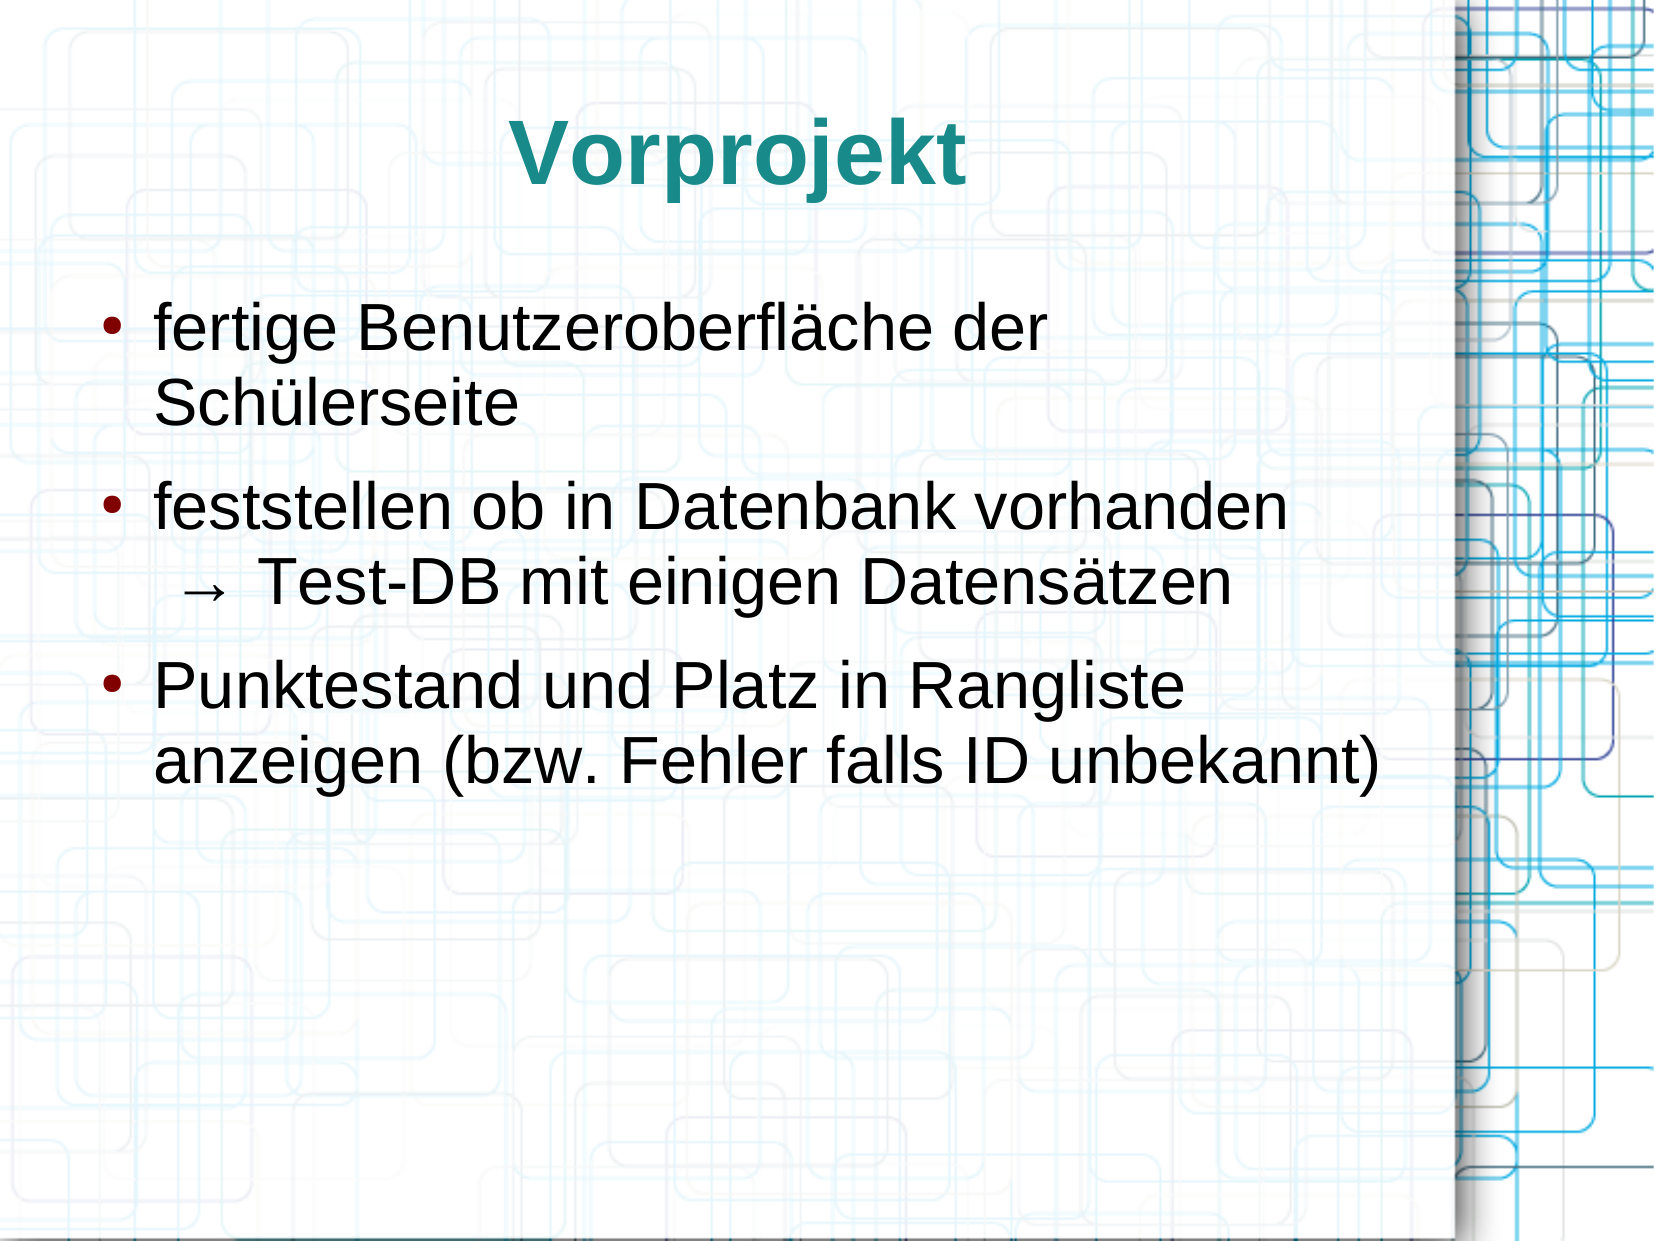

# Vorprojekt
fertige Benutzeroberfläche der Schülerseite
feststellen ob in Datenbank vorhanden
 → Test-DB mit einigen Datensätzen
Punktestand und Platz in Rangliste anzeigen (bzw. Fehler falls ID unbekannt)